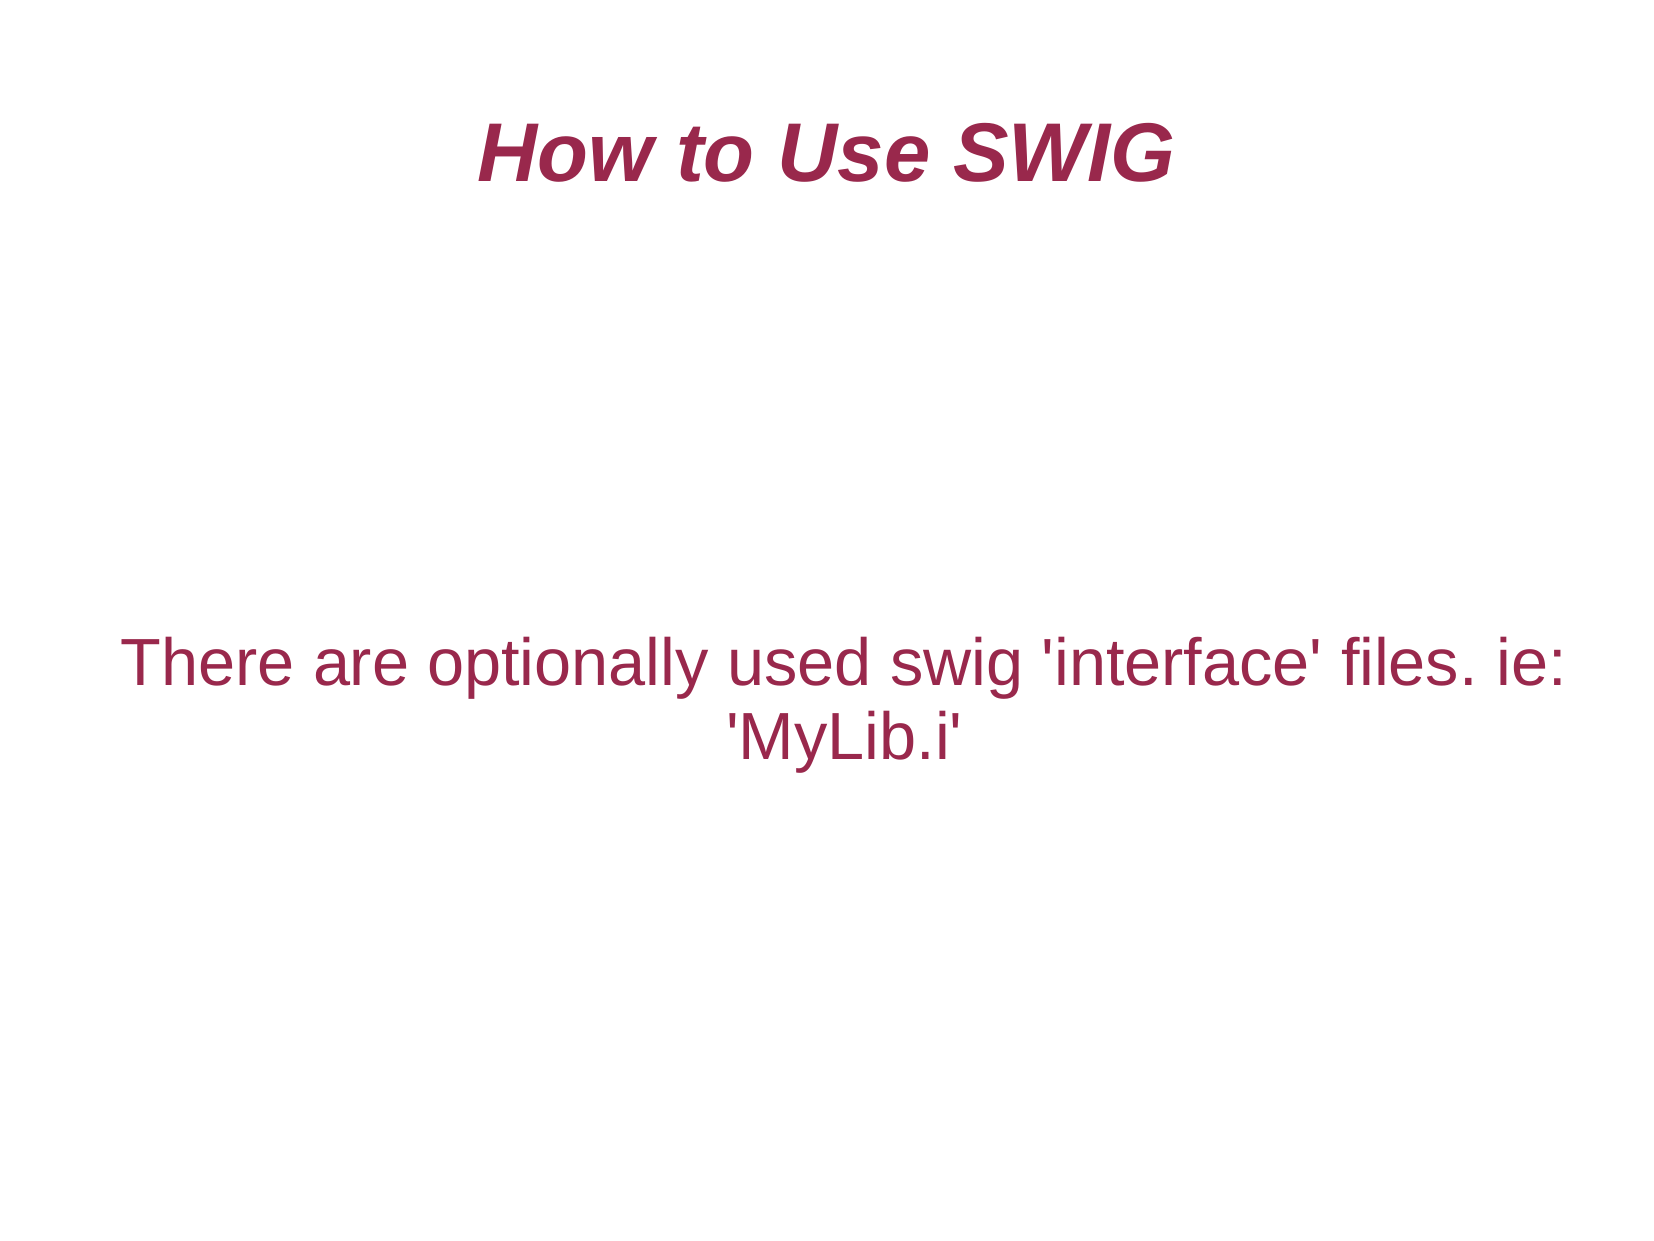

# How to Use SWIG
There are optionally used swig 'interface' files. ie: 'MyLib.i'